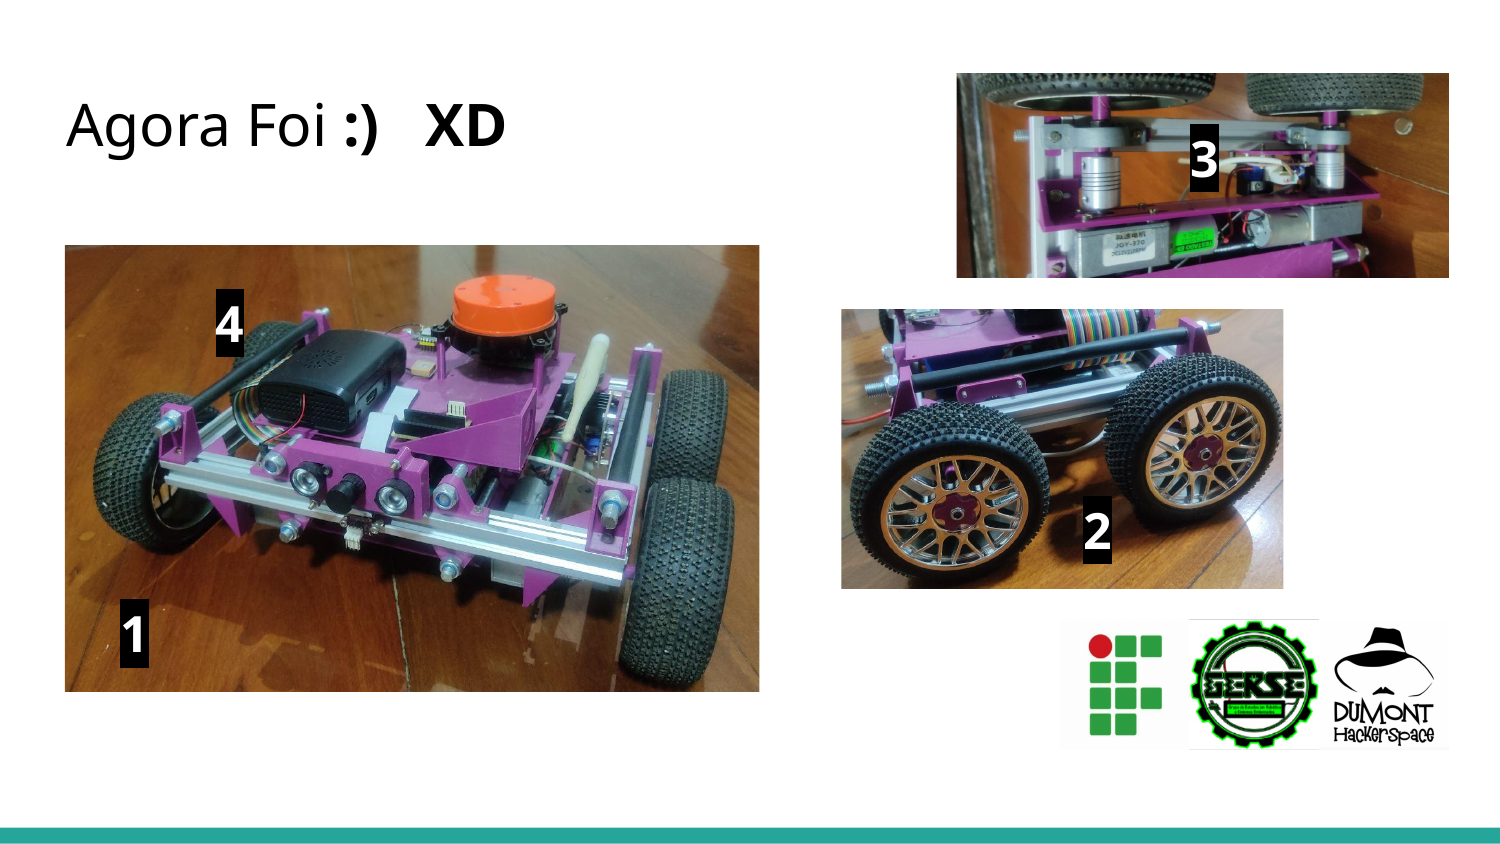

# Agora Foi :) XD
3
4
2
1